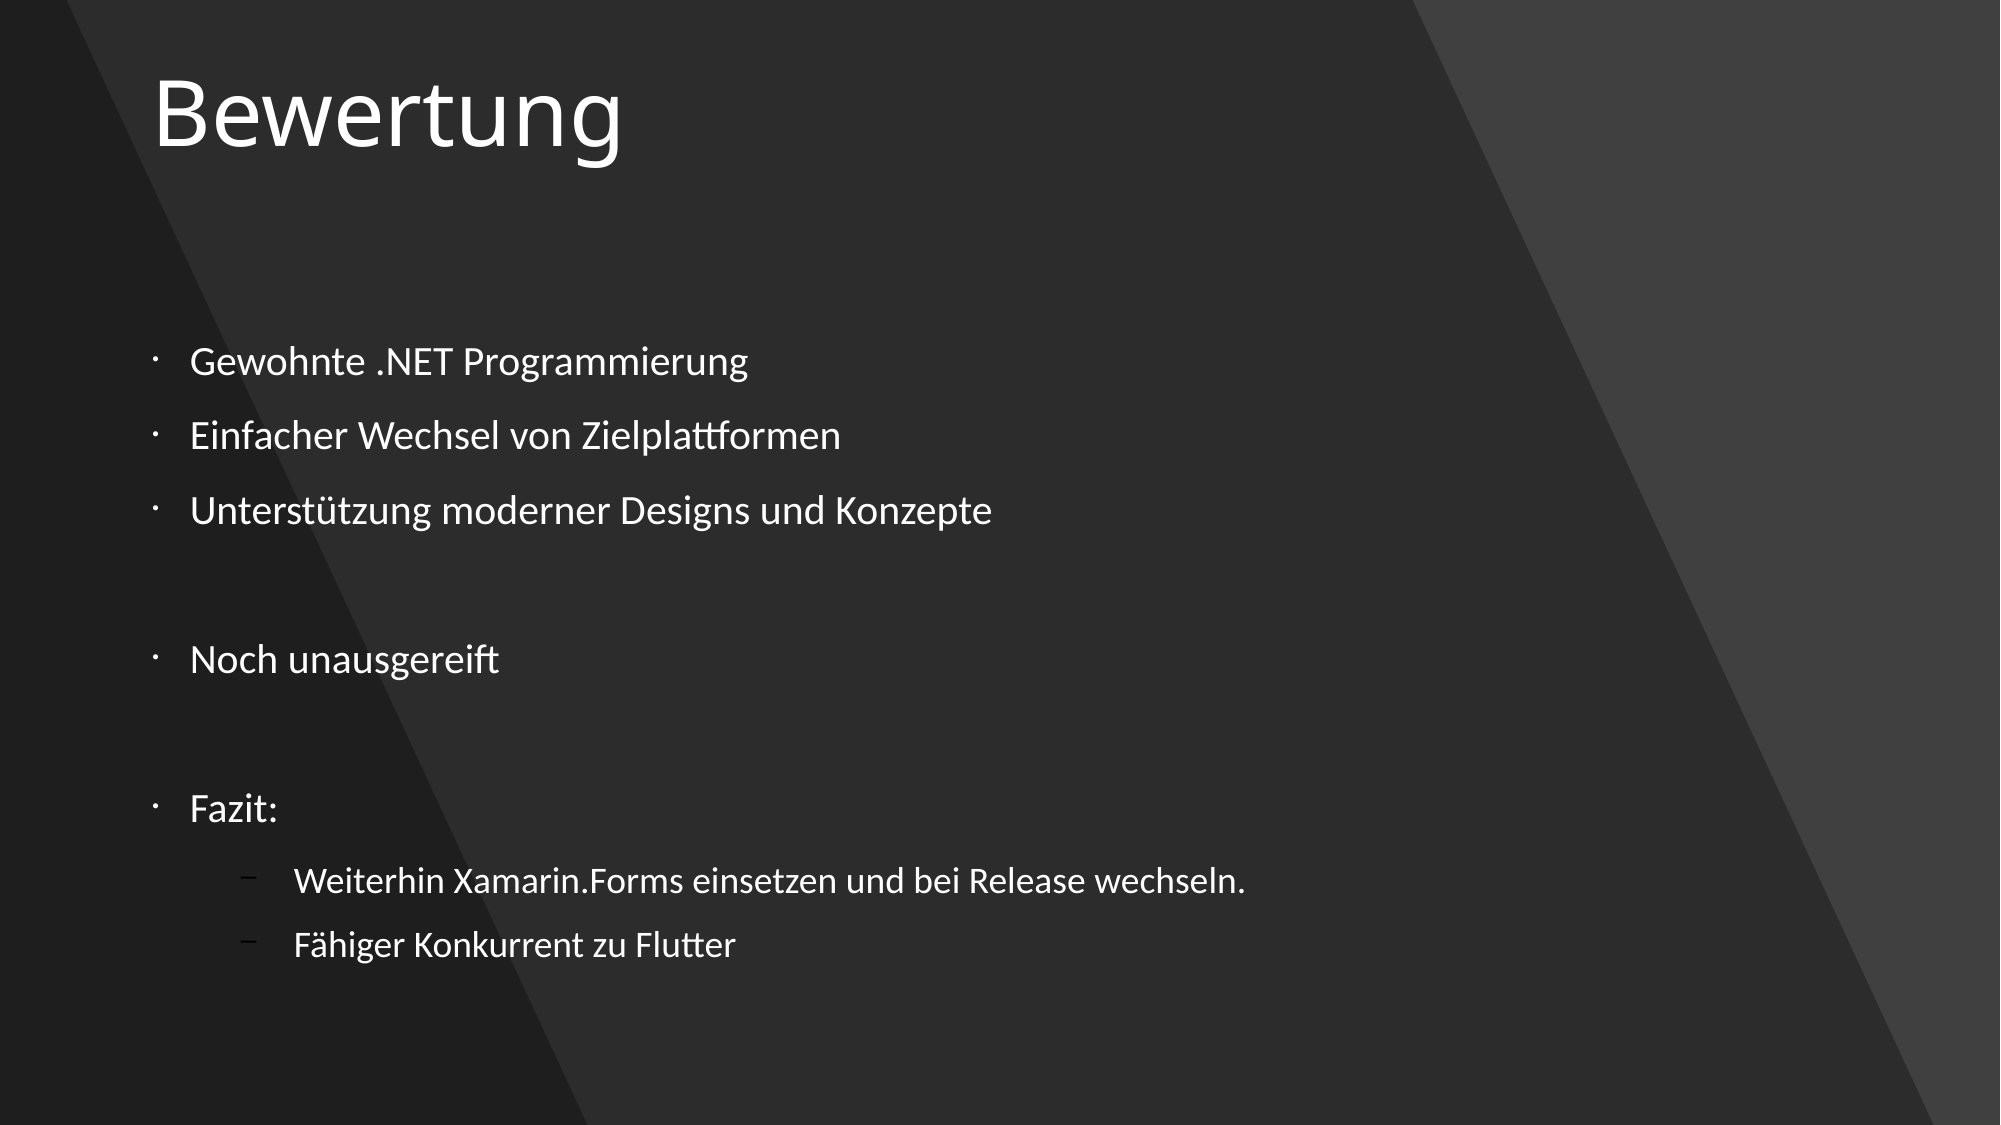

# Bewertung
Gewohnte .NET Programmierung
Einfacher Wechsel von Zielplattformen
Unterstützung moderner Designs und Konzepte
Noch unausgereift
Fazit:
Weiterhin Xamarin.Forms einsetzen und bei Release wechseln.
Fähiger Konkurrent zu Flutter